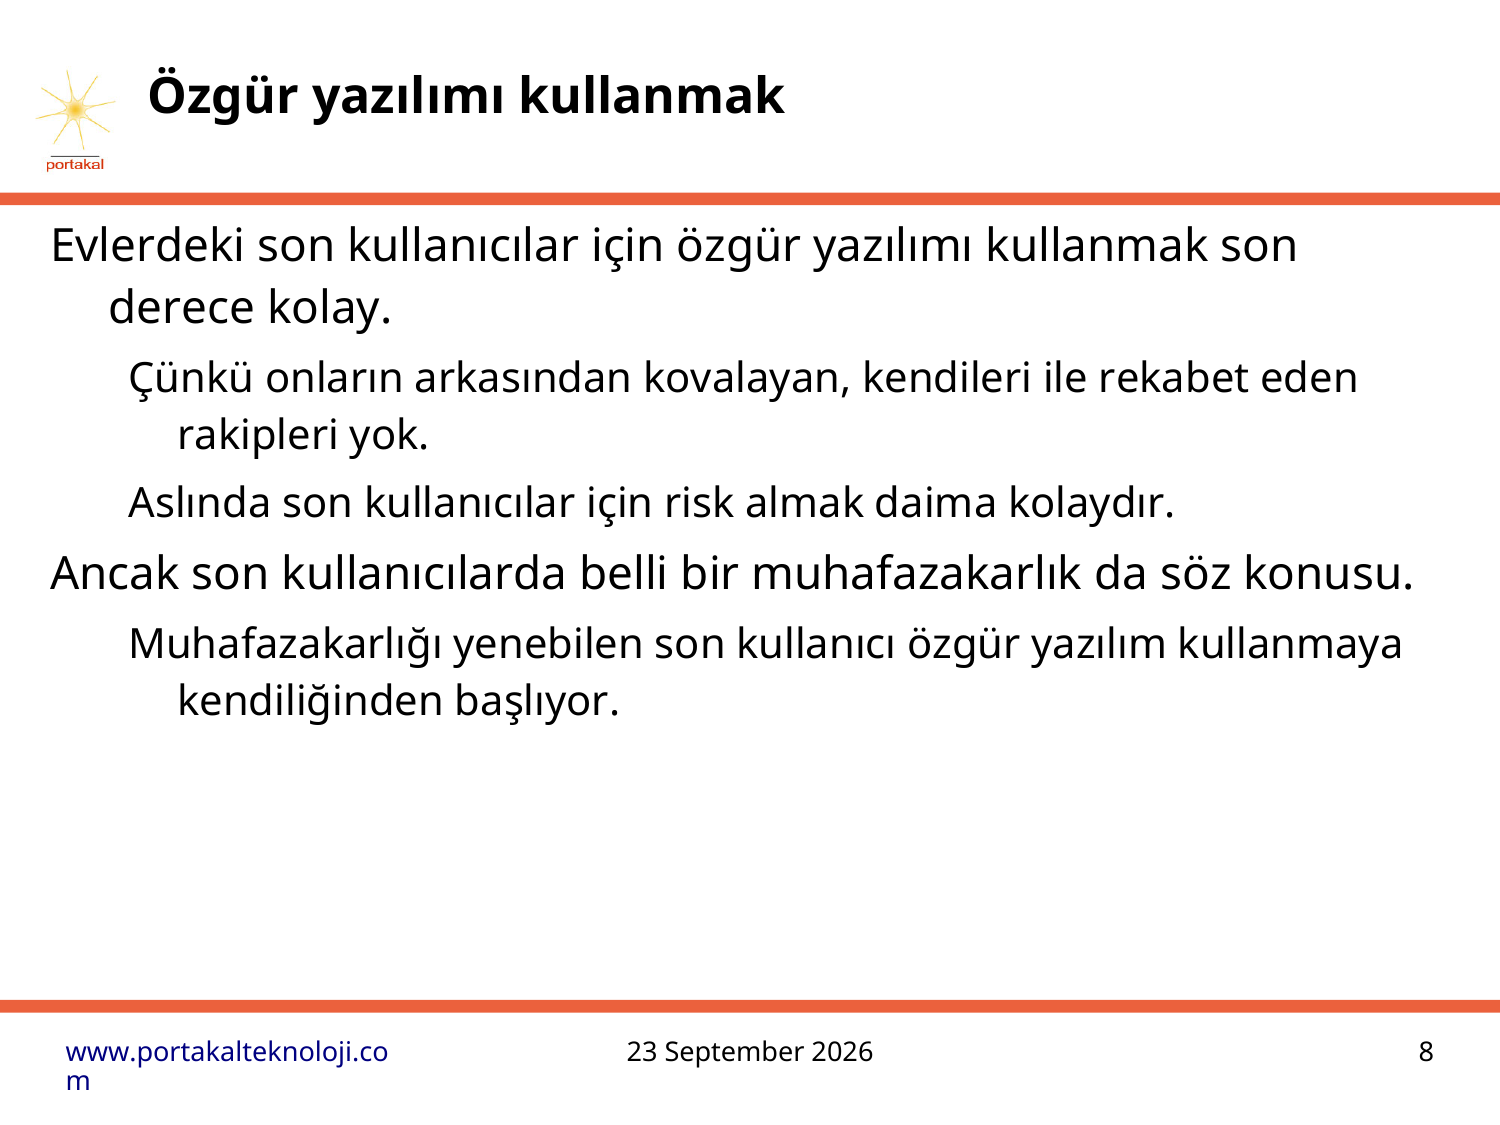

# Özgür yazılımı kullanmak
Evlerdeki son kullanıcılar için özgür yazılımı kullanmak son derece kolay.
Çünkü onların arkasından kovalayan, kendileri ile rekabet eden rakipleri yok.
Aslında son kullanıcılar için risk almak daima kolaydır.
Ancak son kullanıcılarda belli bir muhafazakarlık da söz konusu.
Muhafazakarlığı yenebilen son kullanıcı özgür yazılım kullanmaya kendiliğinden başlıyor.